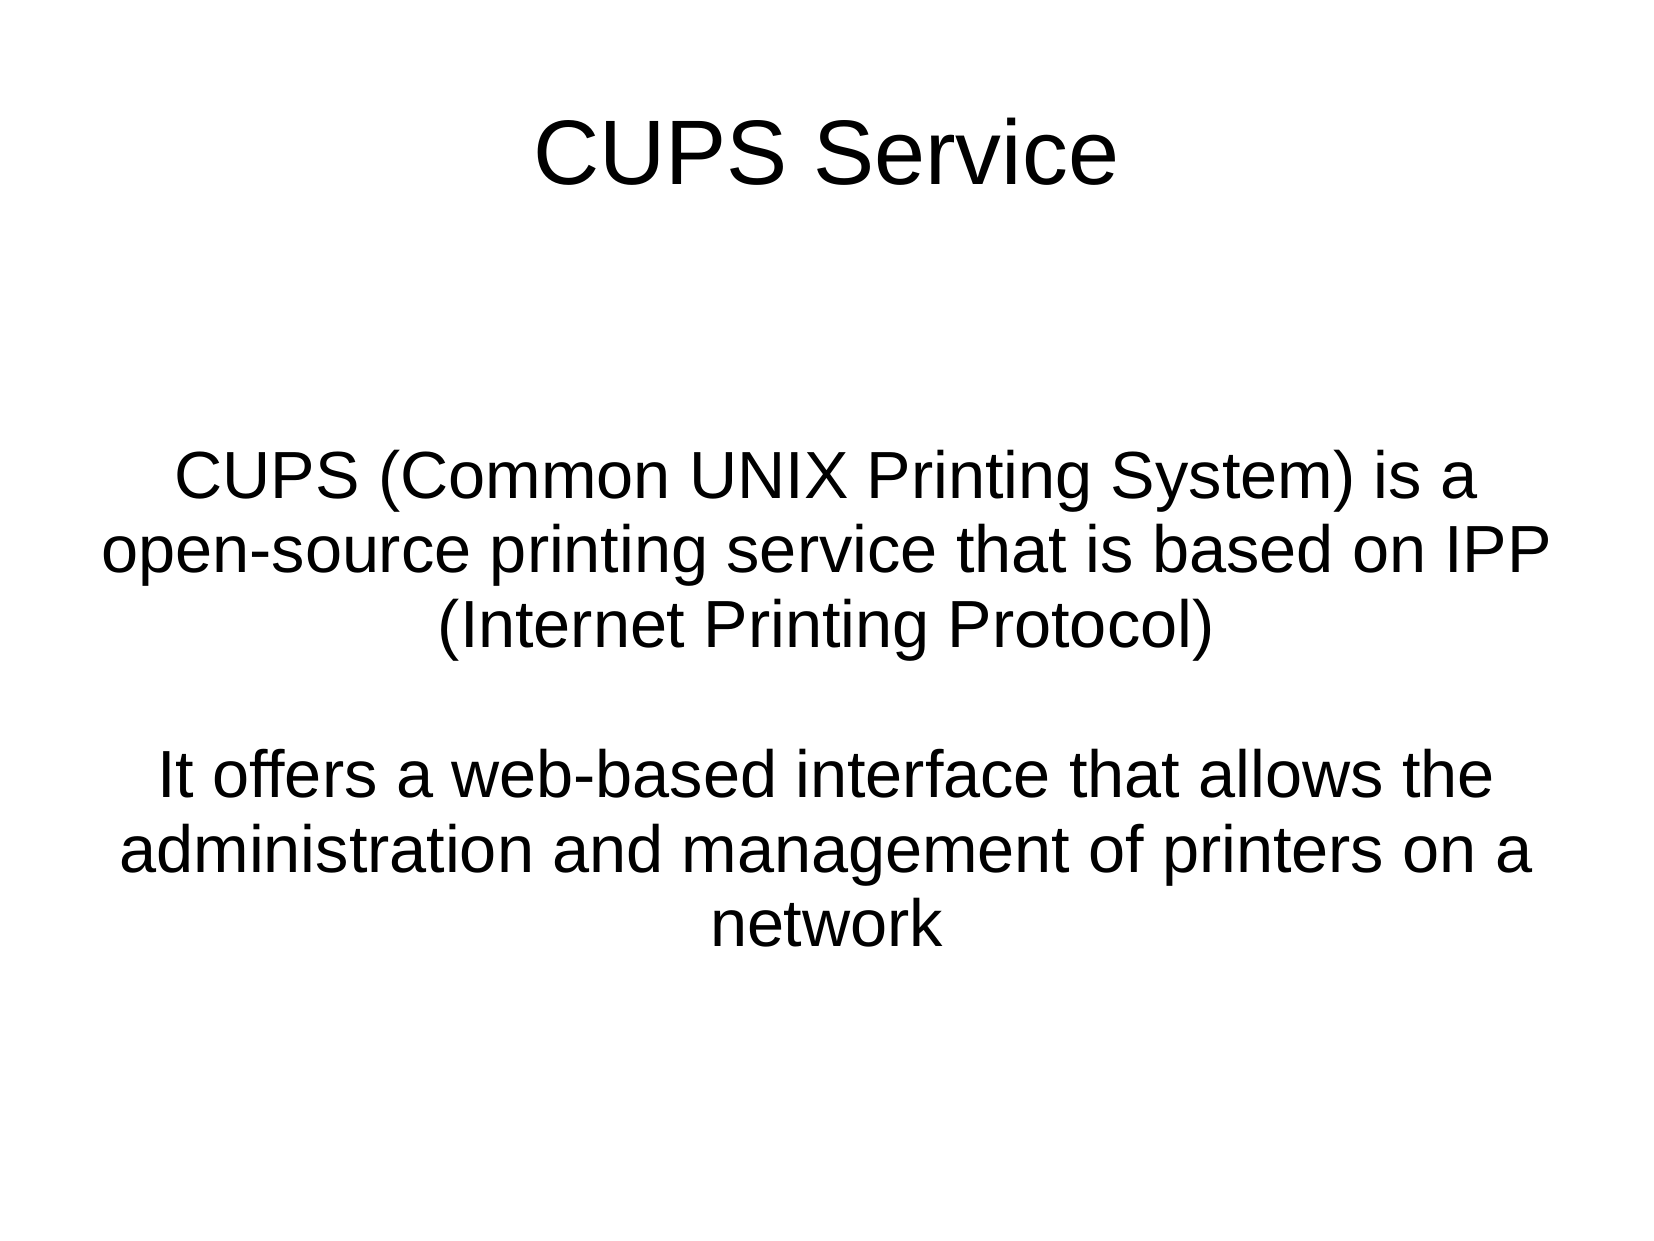

# CUPS Service
CUPS (Common UNIX Printing System) is a open-source printing service that is based on IPP (Internet Printing Protocol)
It offers a web-based interface that allows the administration and management of printers on a network